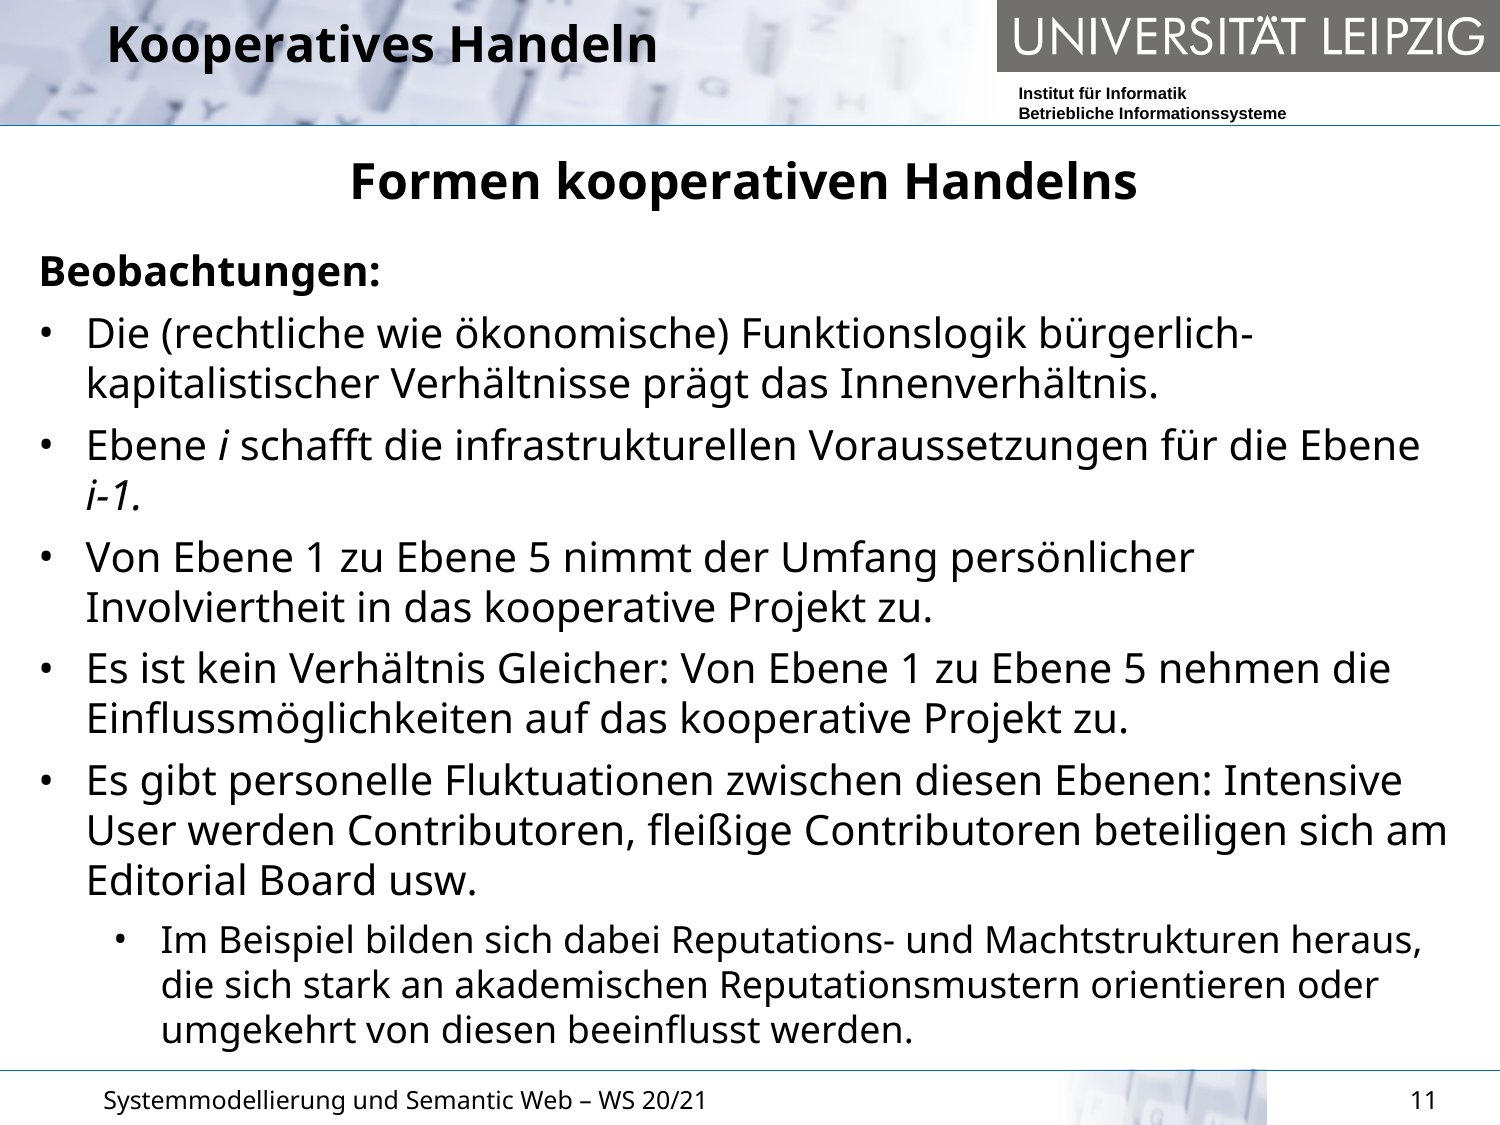

Kooperatives Handeln
Formen kooperativen Handelns
Beobachtungen:
Die (rechtliche wie ökonomische) Funktionslogik bürgerlich-kapitalistischer Verhältnisse prägt das Innenverhältnis.
Ebene i schafft die infrastrukturellen Voraussetzungen für die Ebene i-1.
Von Ebene 1 zu Ebene 5 nimmt der Umfang persönlicher Involviertheit in das kooperative Projekt zu.
Es ist kein Verhältnis Gleicher: Von Ebene 1 zu Ebene 5 nehmen die Einflussmöglichkeiten auf das kooperative Projekt zu.
Es gibt personelle Fluktuationen zwischen diesen Ebenen: Intensive User werden Contributoren, fleißige Contributoren beteiligen sich am Editorial Board usw.
Im Beispiel bilden sich dabei Reputations- und Machtstrukturen heraus, die sich stark an akademischen Reputationsmustern orientieren oder umgekehrt von diesen beeinflusst werden.
Systemmodellierung und Semantic Web – WS 20/21
11